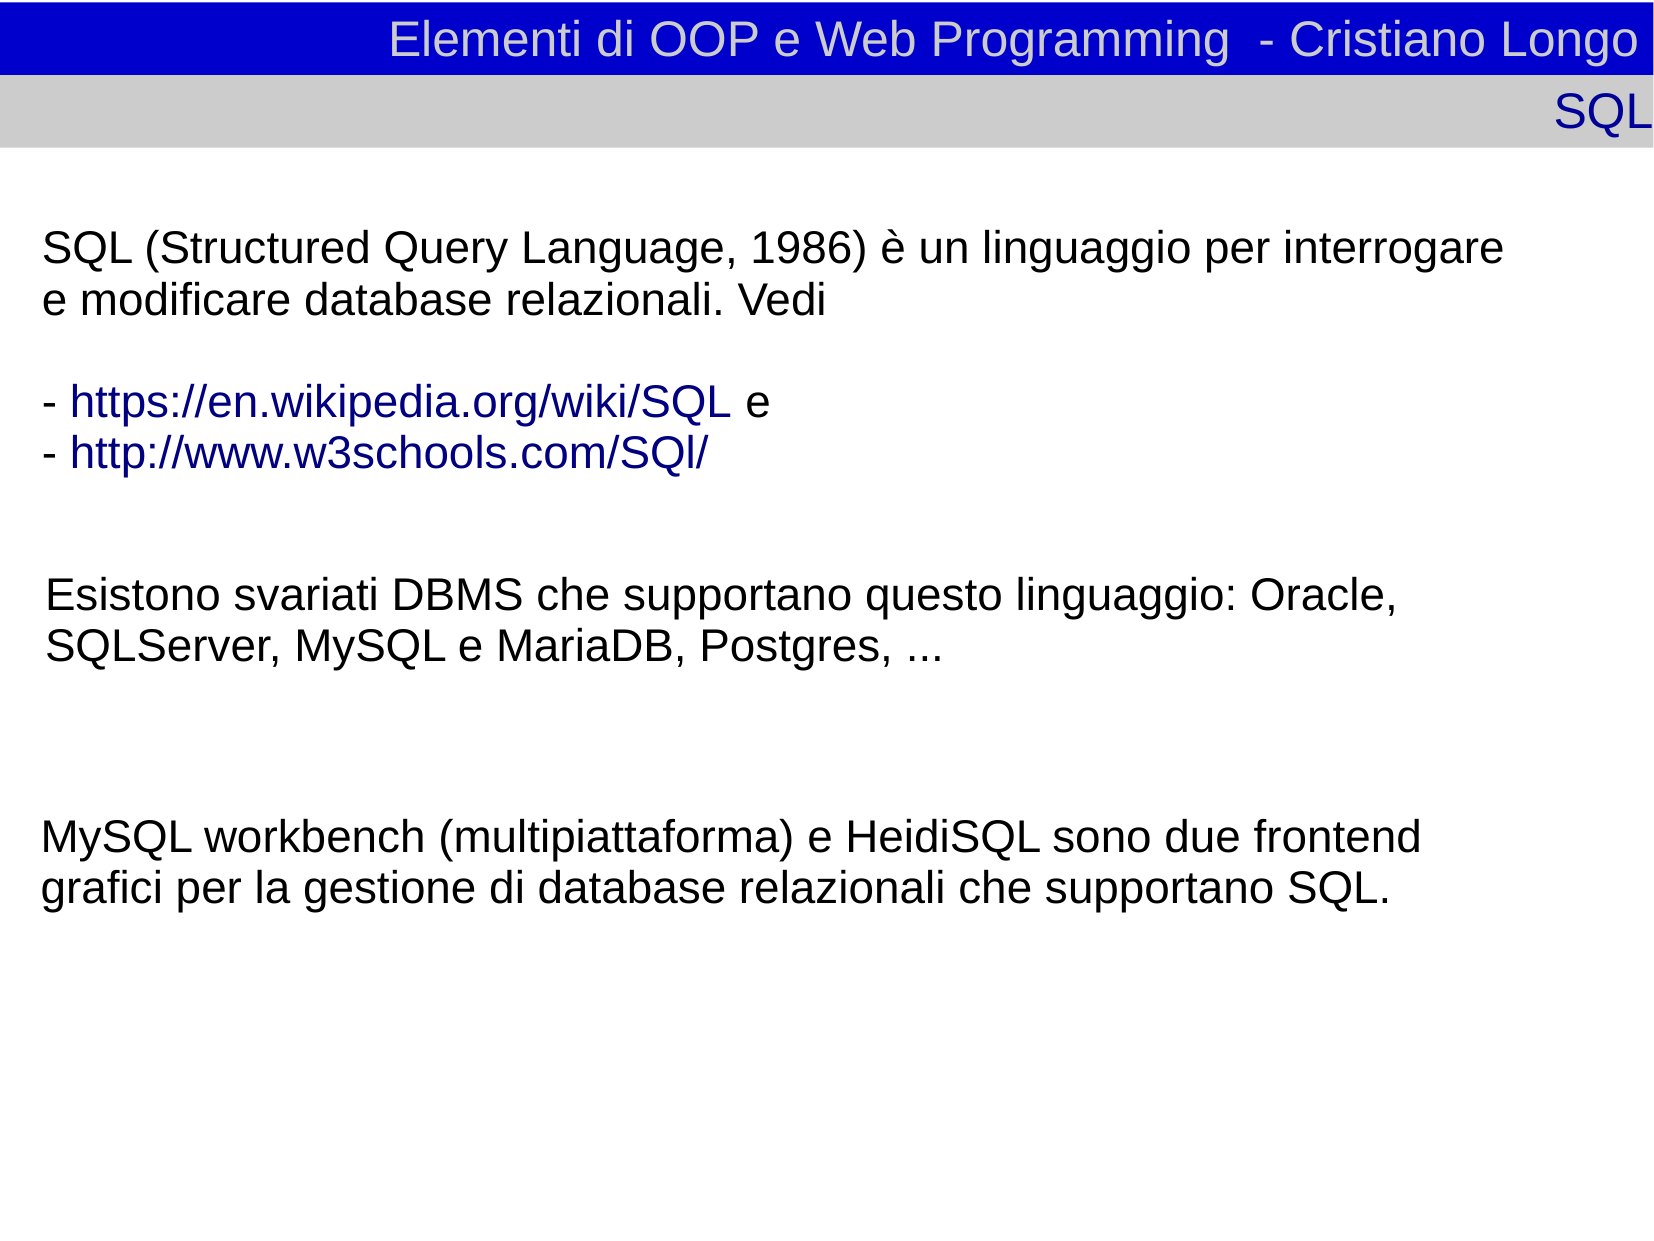

# Elementi di OOP e Web Programming - Cristiano Longo
SQL
SQL (Structured Query Language, 1986) è un linguaggio per interrogare e modificare database relazionali. Vedi
- https://en.wikipedia.org/wiki/SQL e
- http://www.w3schools.com/SQl/
Esistono svariati DBMS che supportano questo linguaggio: Oracle, SQLServer, MySQL e MariaDB, Postgres, ...
MySQL workbench (multipiattaforma) e HeidiSQL sono due frontend grafici per la gestione di database relazionali che supportano SQL.